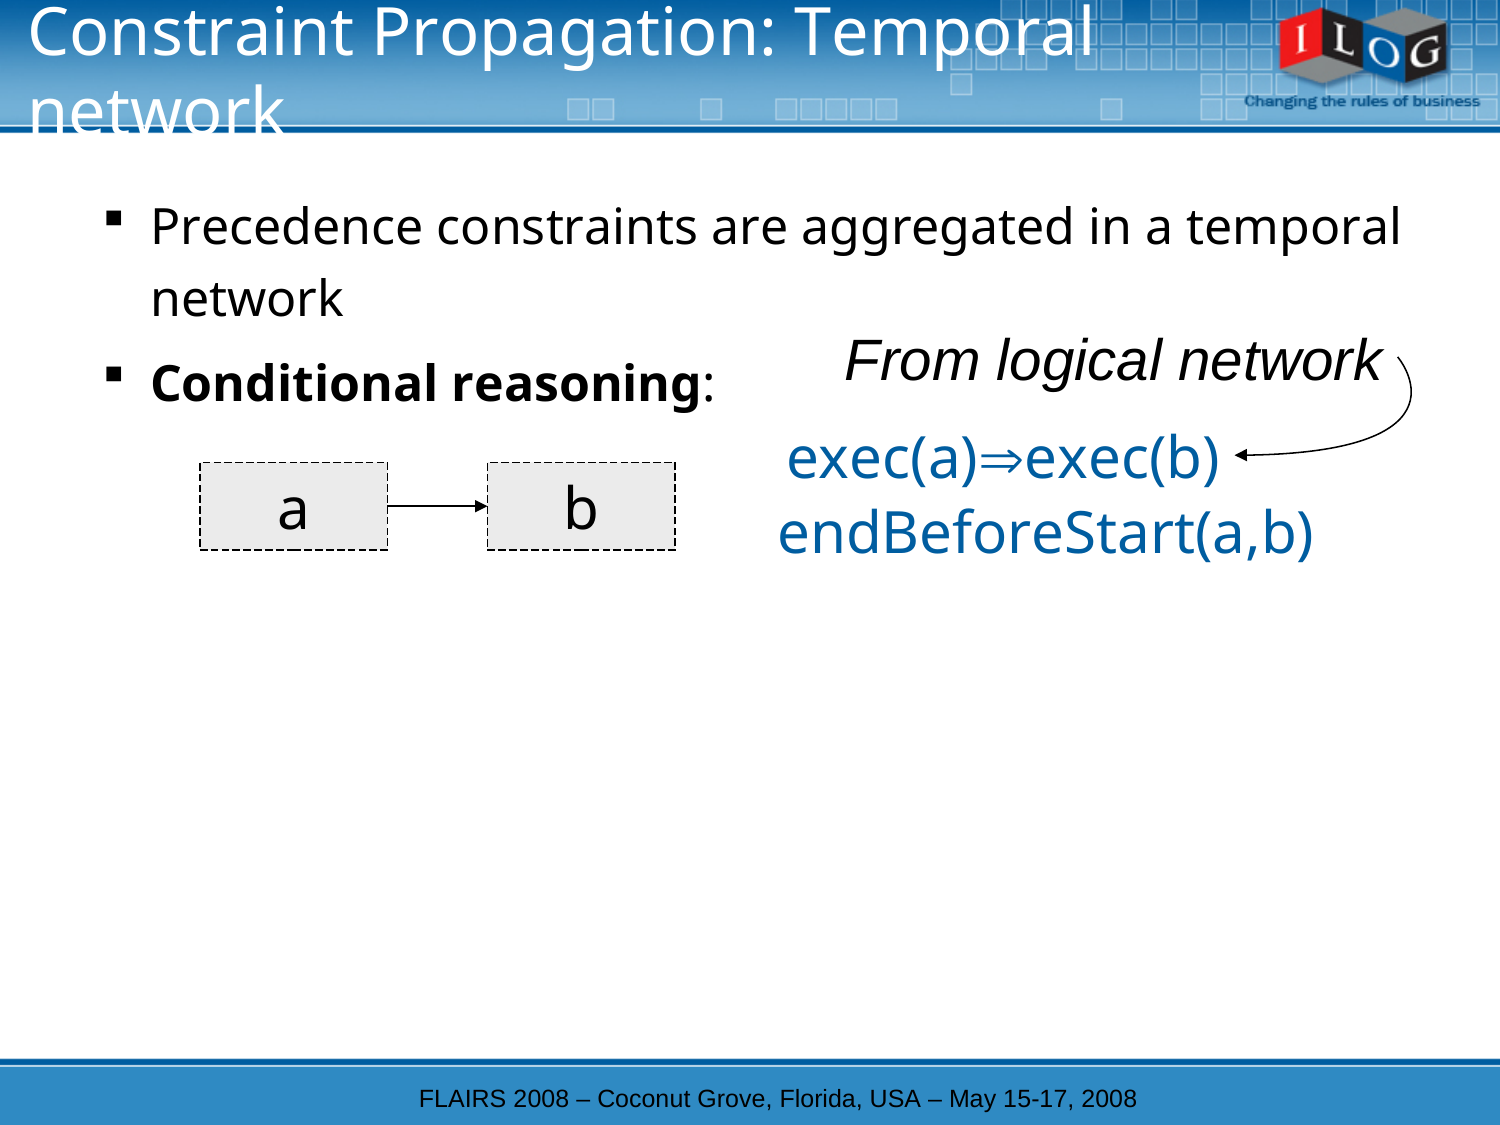

# Constraint Propagation: Temporal network
Precedence constraints are aggregated in a temporal network
Conditional reasoning:
From logical network
exec(a)exec(b)
a
b
endBeforeStart(a,b)
31
© ILOG, All rights reserved